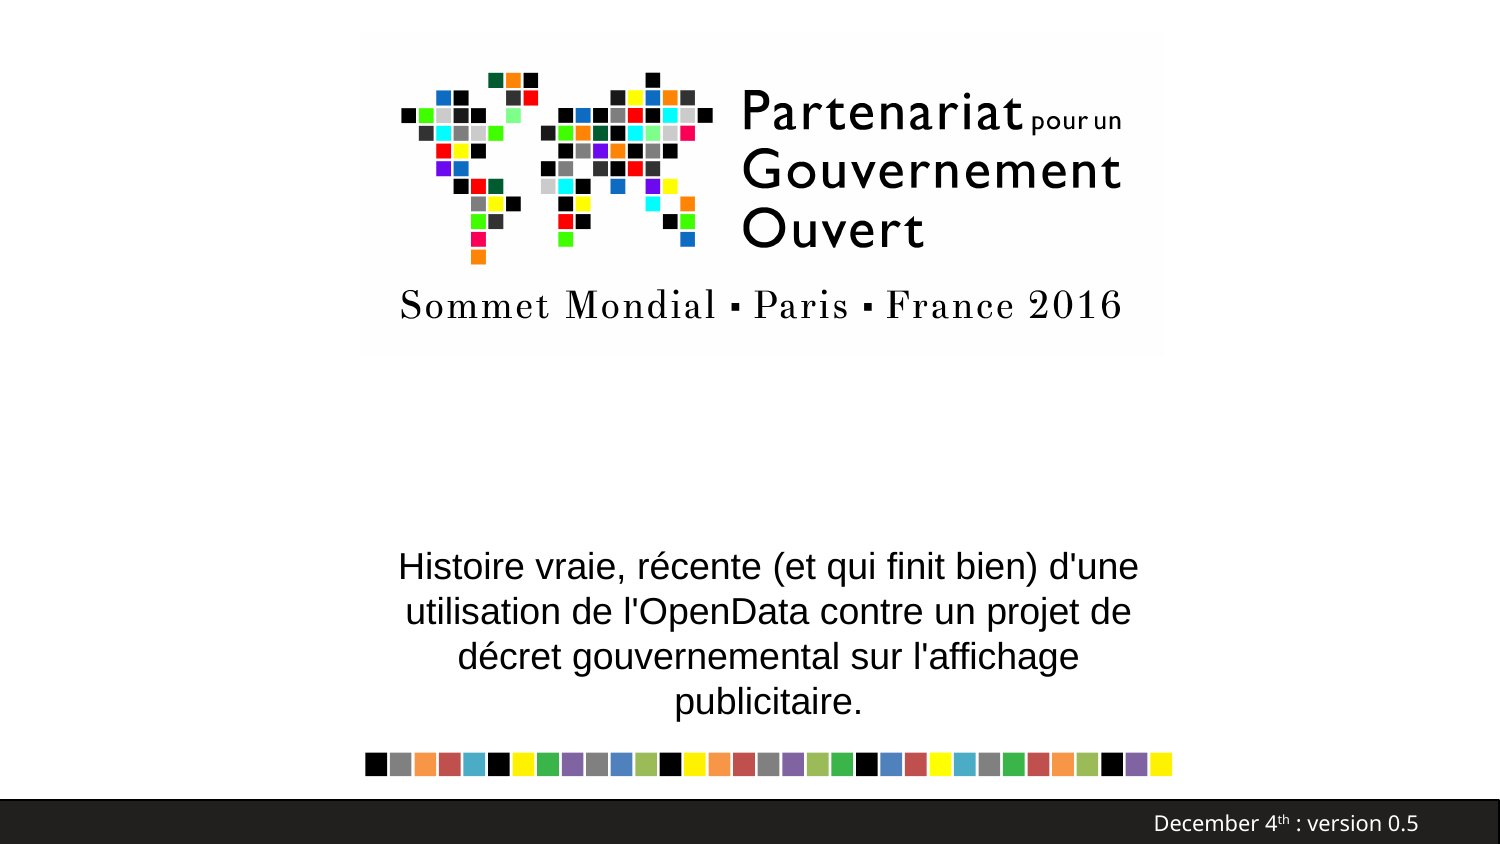

Histoire vraie, récente (et qui finit bien) d'une utilisation de l'OpenData contre un projet de décret gouvernemental sur l'affichage publicitaire.
December 4th : version 0.5